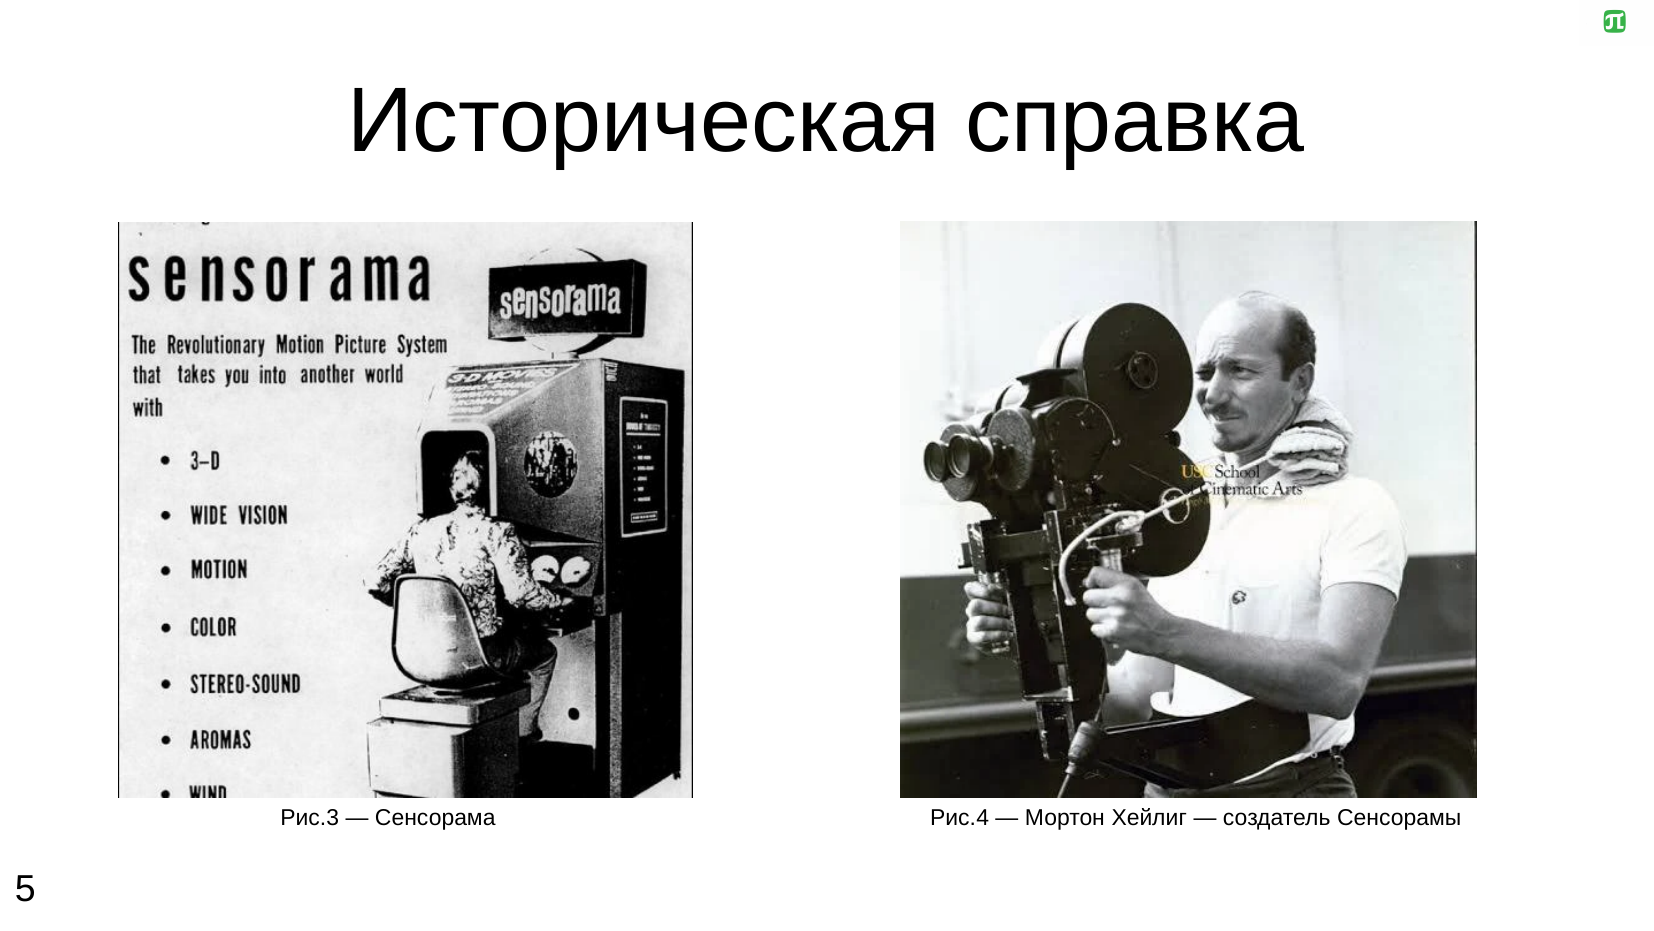

# Историческая справка
Рис.3 — Сенсорама
Рис.4 — Мортон Хейлиг — создатель Сенсорамы